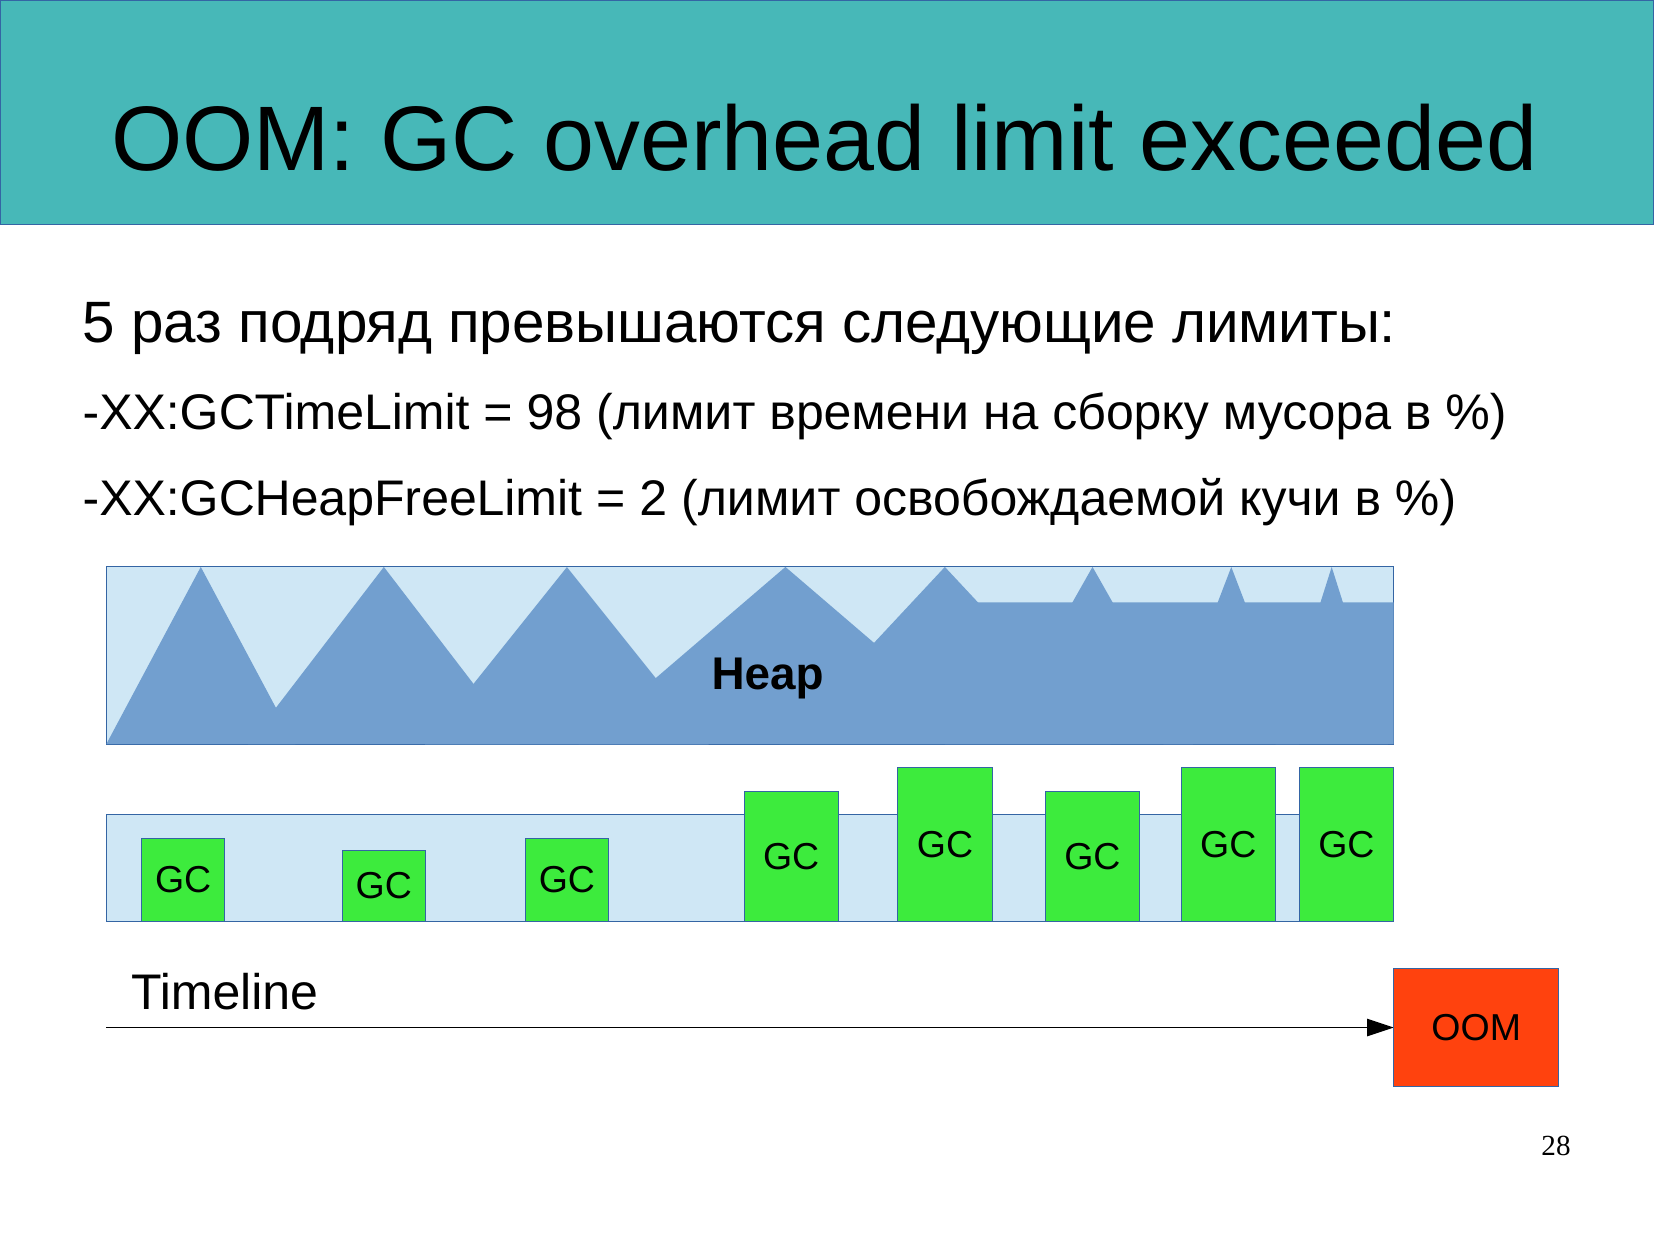

# OOM: GC overhead limit exceeded
5 раз подряд превышаются следующие лимиты:
-XX:GCTimeLimit = 98 (лимит времени на сборку мусора в %)
-XX:GCHeapFreeLimit = 2 (лимит освобождаемой кучи в %)
Heap
GC
GC
GC
GC
GC
GC
GC
GC
Timeline
OOM
28